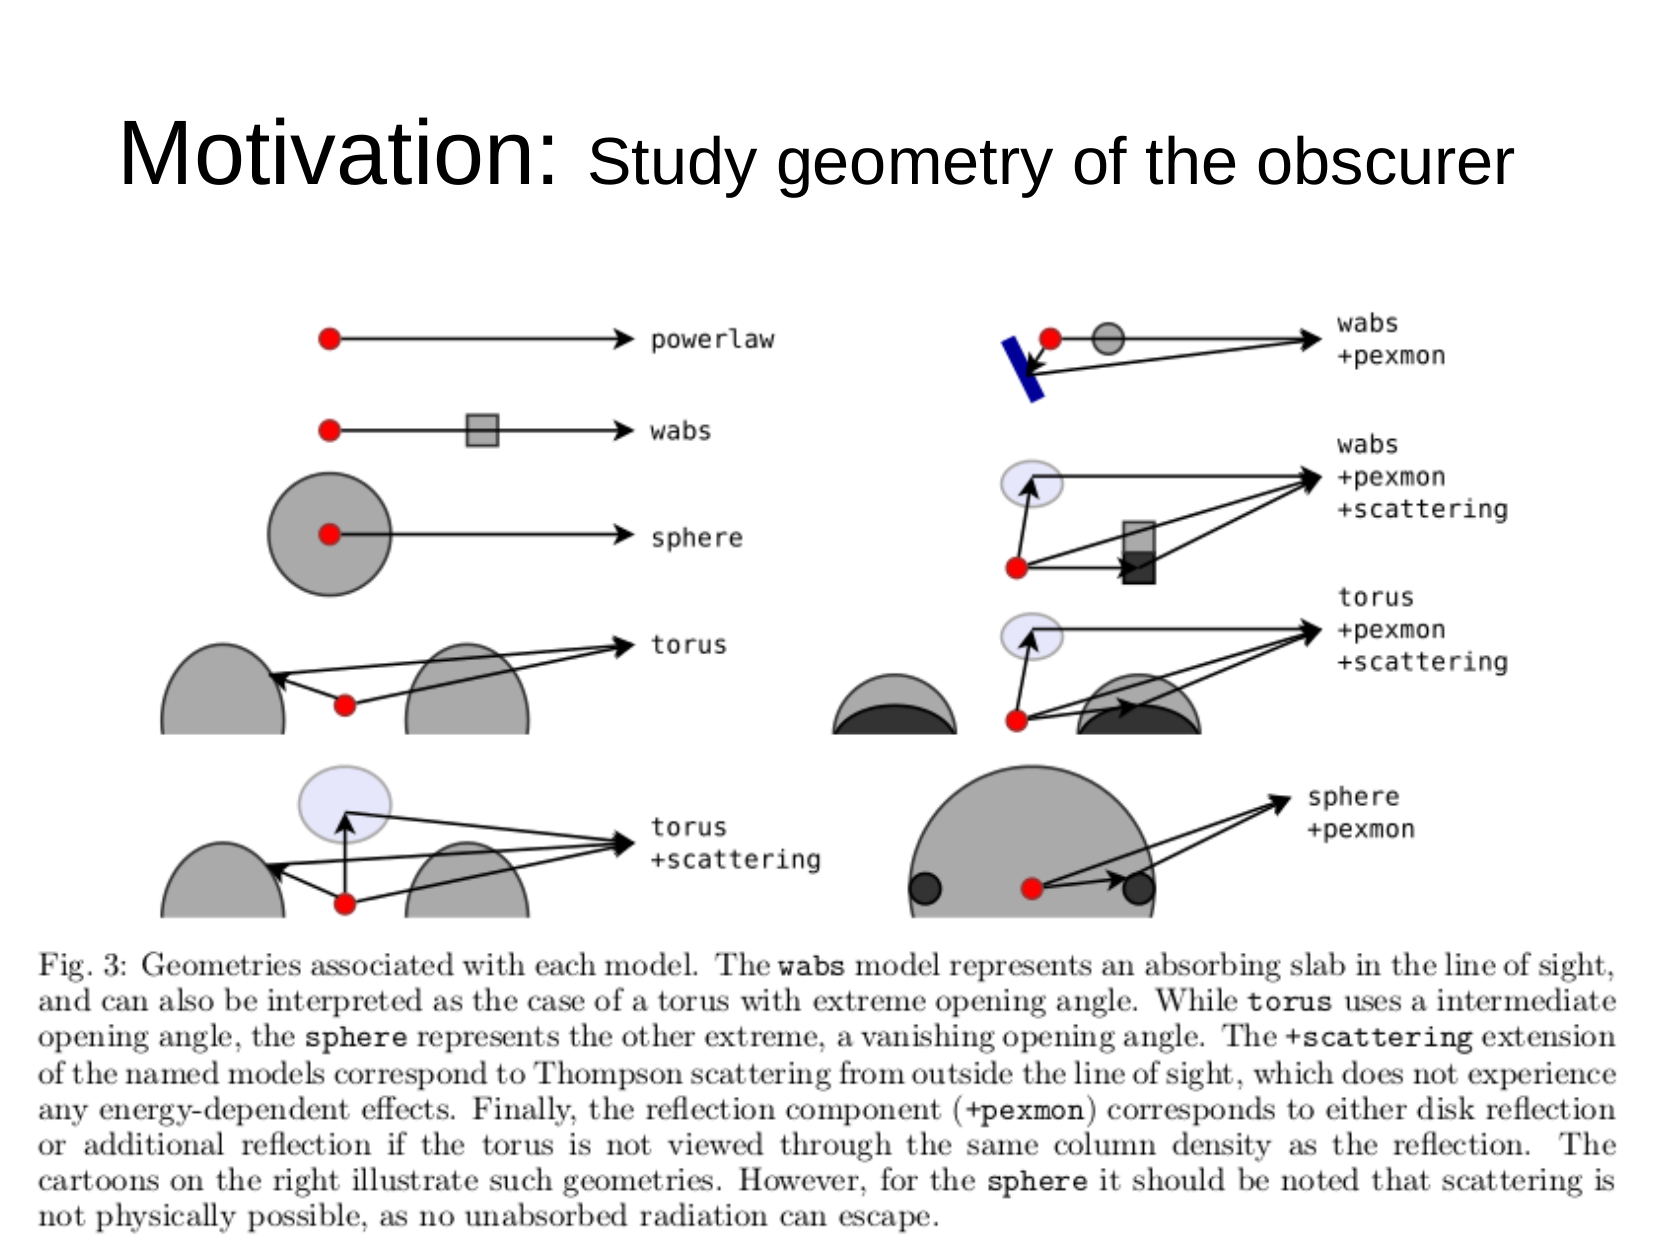

# Motivation: Study geometry of the obscurer